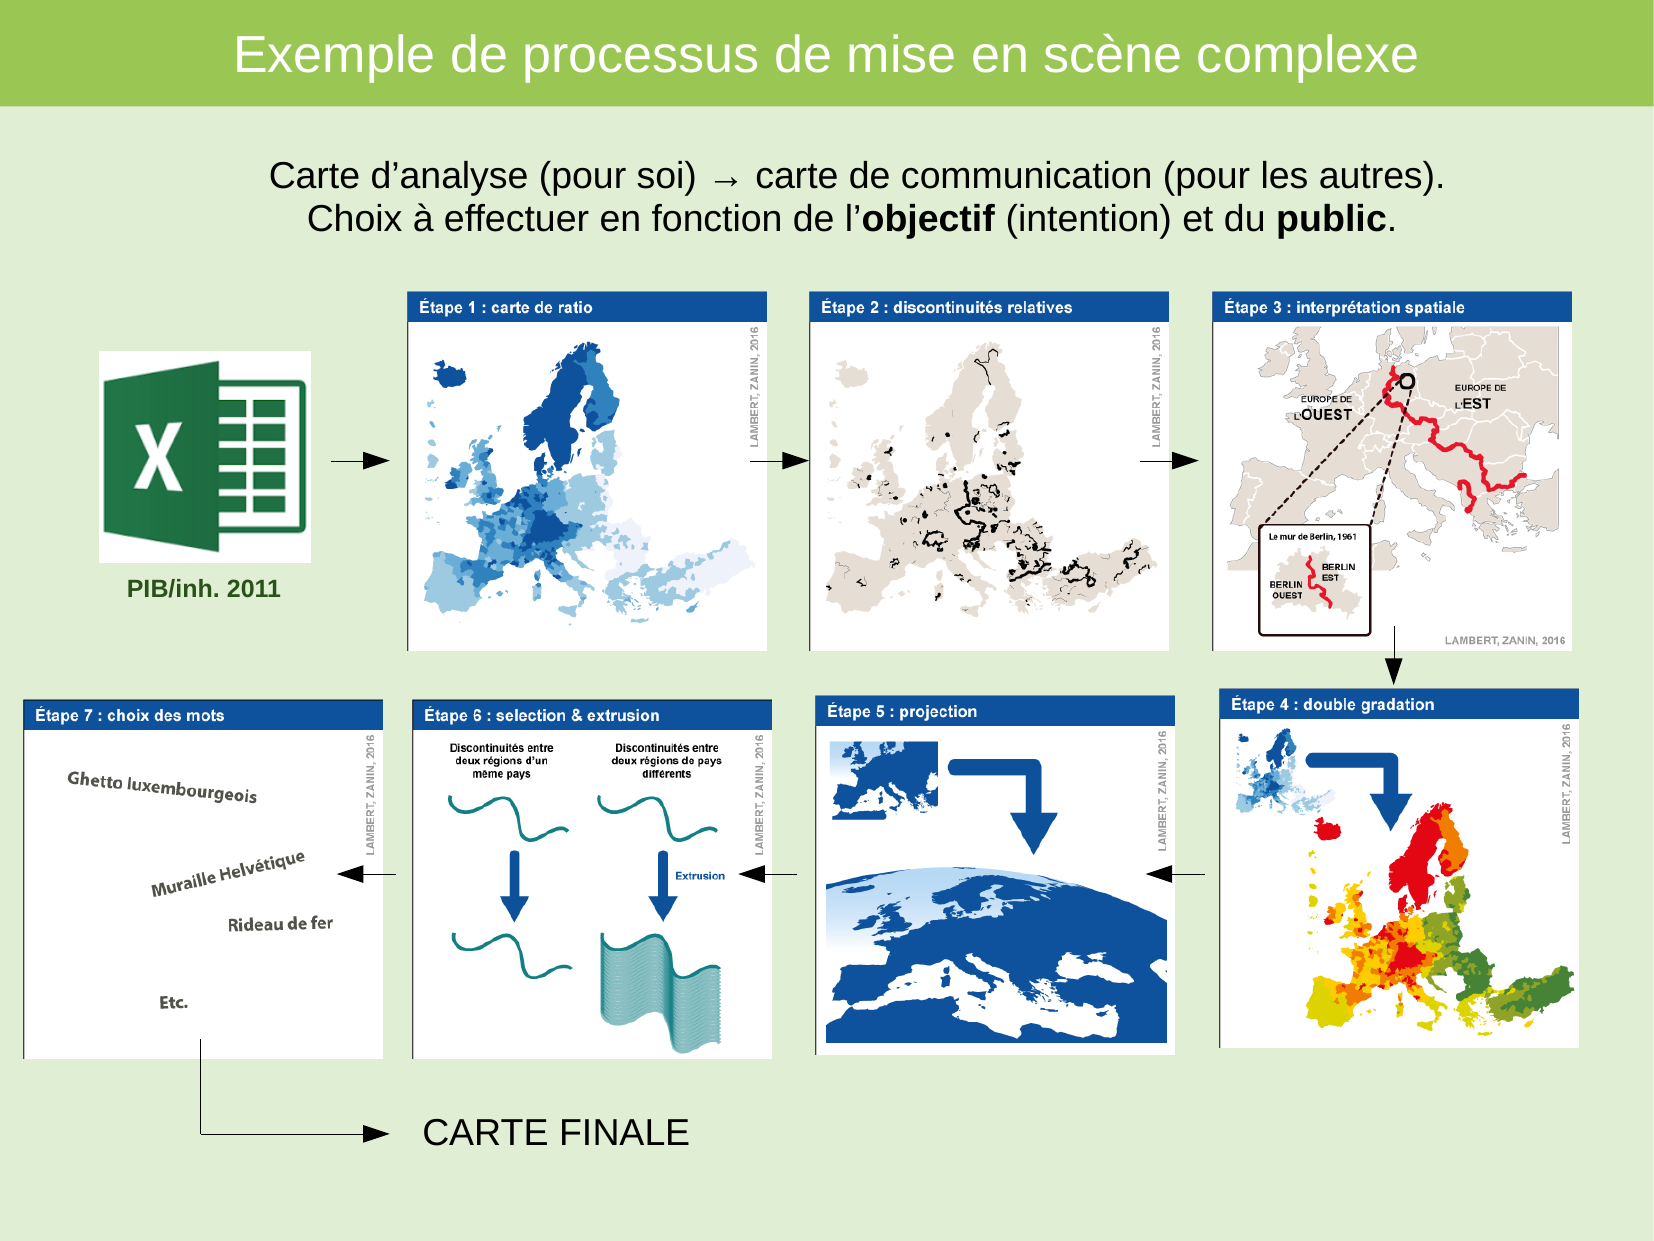

# Exemple de processus de mise en scène complexe
Carte d’analyse (pour soi) → carte de communication (pour les autres).
Choix à effectuer en fonction de l’objectif (intention) et du public.
PIB/inh. 2011
CARTE FINALE